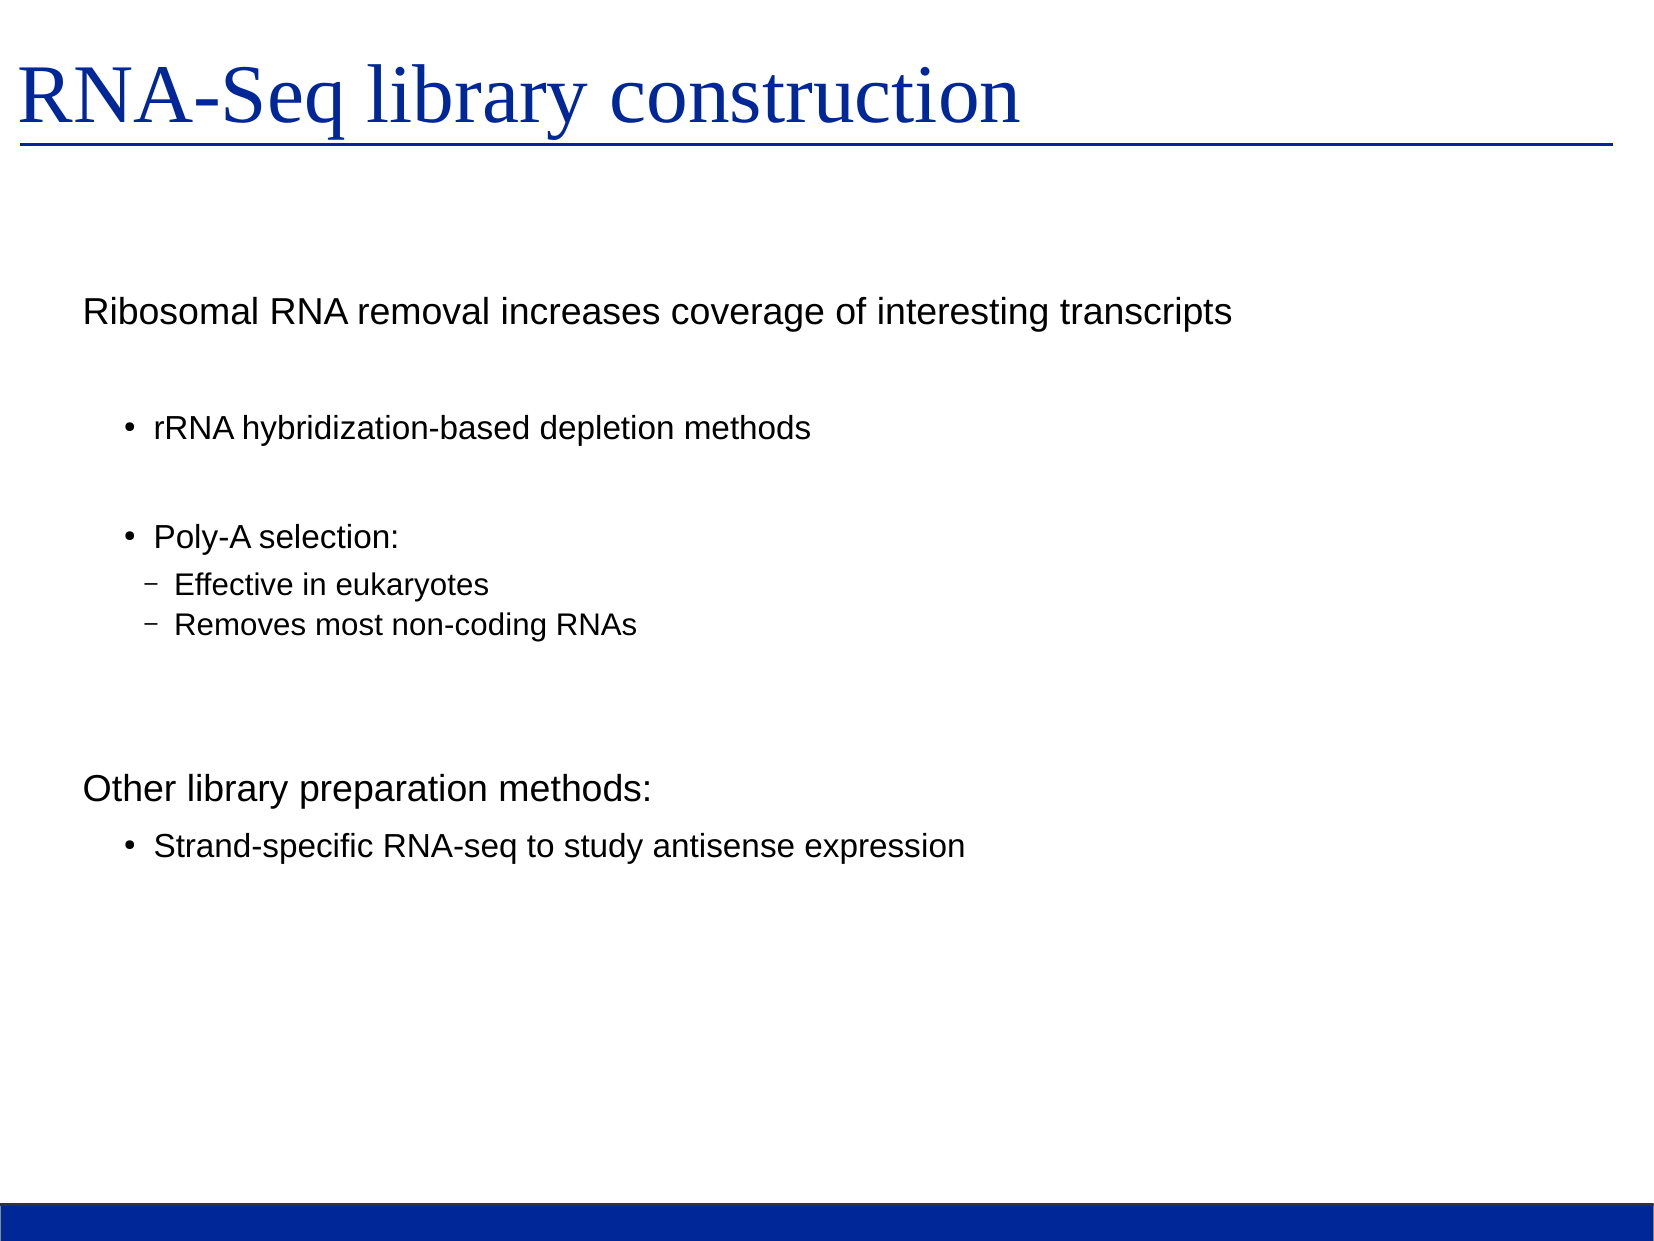

# RNA-Seq library construction
Ribosomal RNA removal increases coverage of interesting transcripts
rRNA hybridization-based depletion methods
Poly-A selection:
Effective in eukaryotes
Removes most non-coding RNAs
Other library preparation methods:
Strand-specific RNA-seq to study antisense expression